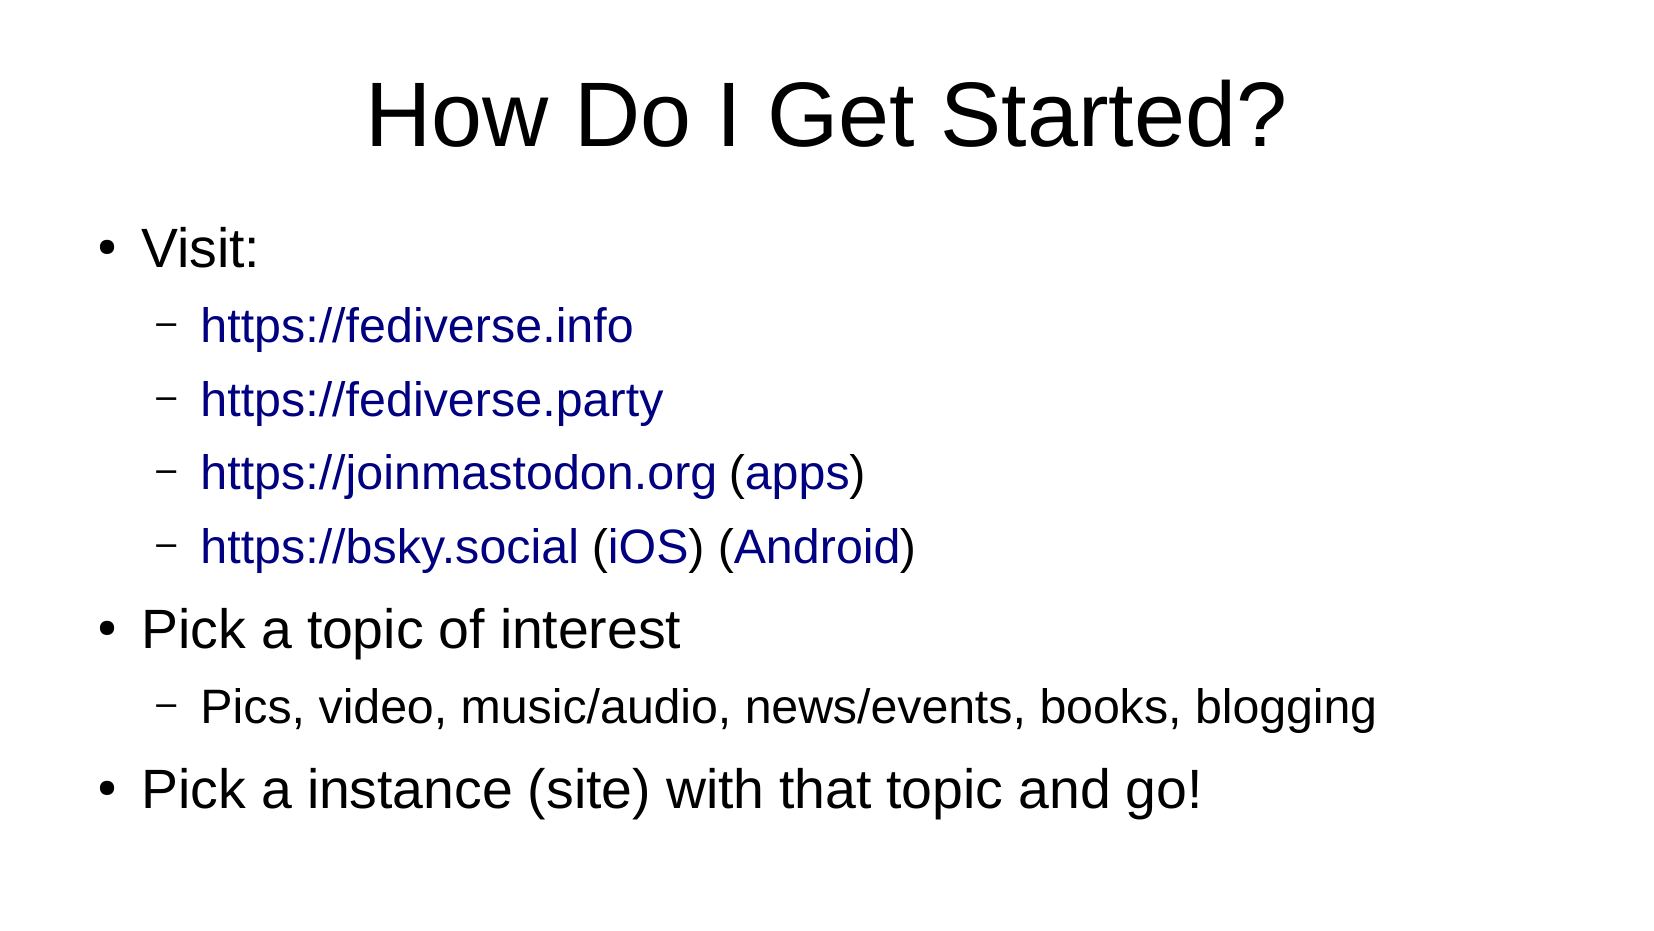

# How Do I Get Started?
Visit:
https://fediverse.info
https://fediverse.party
https://joinmastodon.org (apps)
https://bsky.social (iOS) (Android)
Pick a topic of interest
Pics, video, music/audio, news/events, books, blogging
Pick a instance (site) with that topic and go!